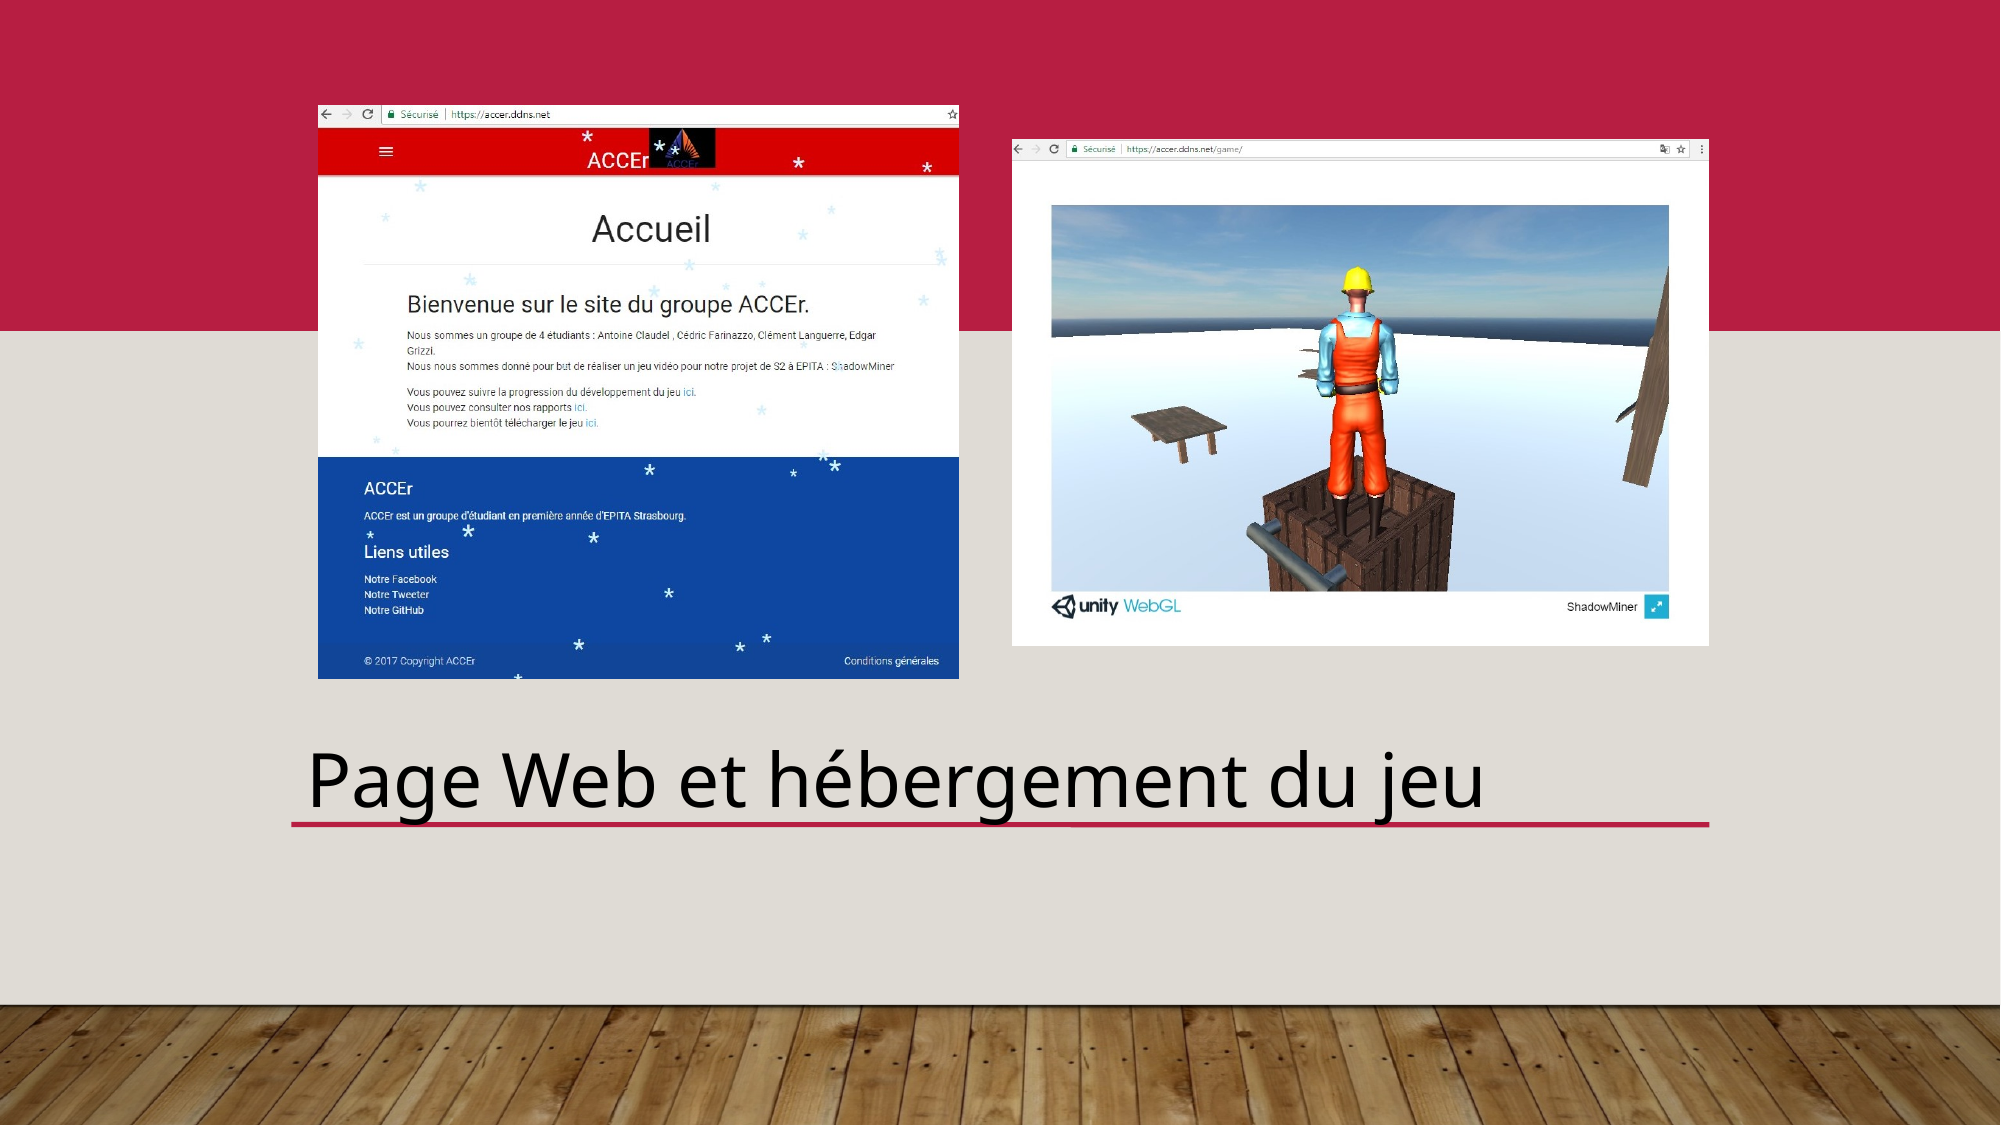

# Page Web et hébergement du jeu